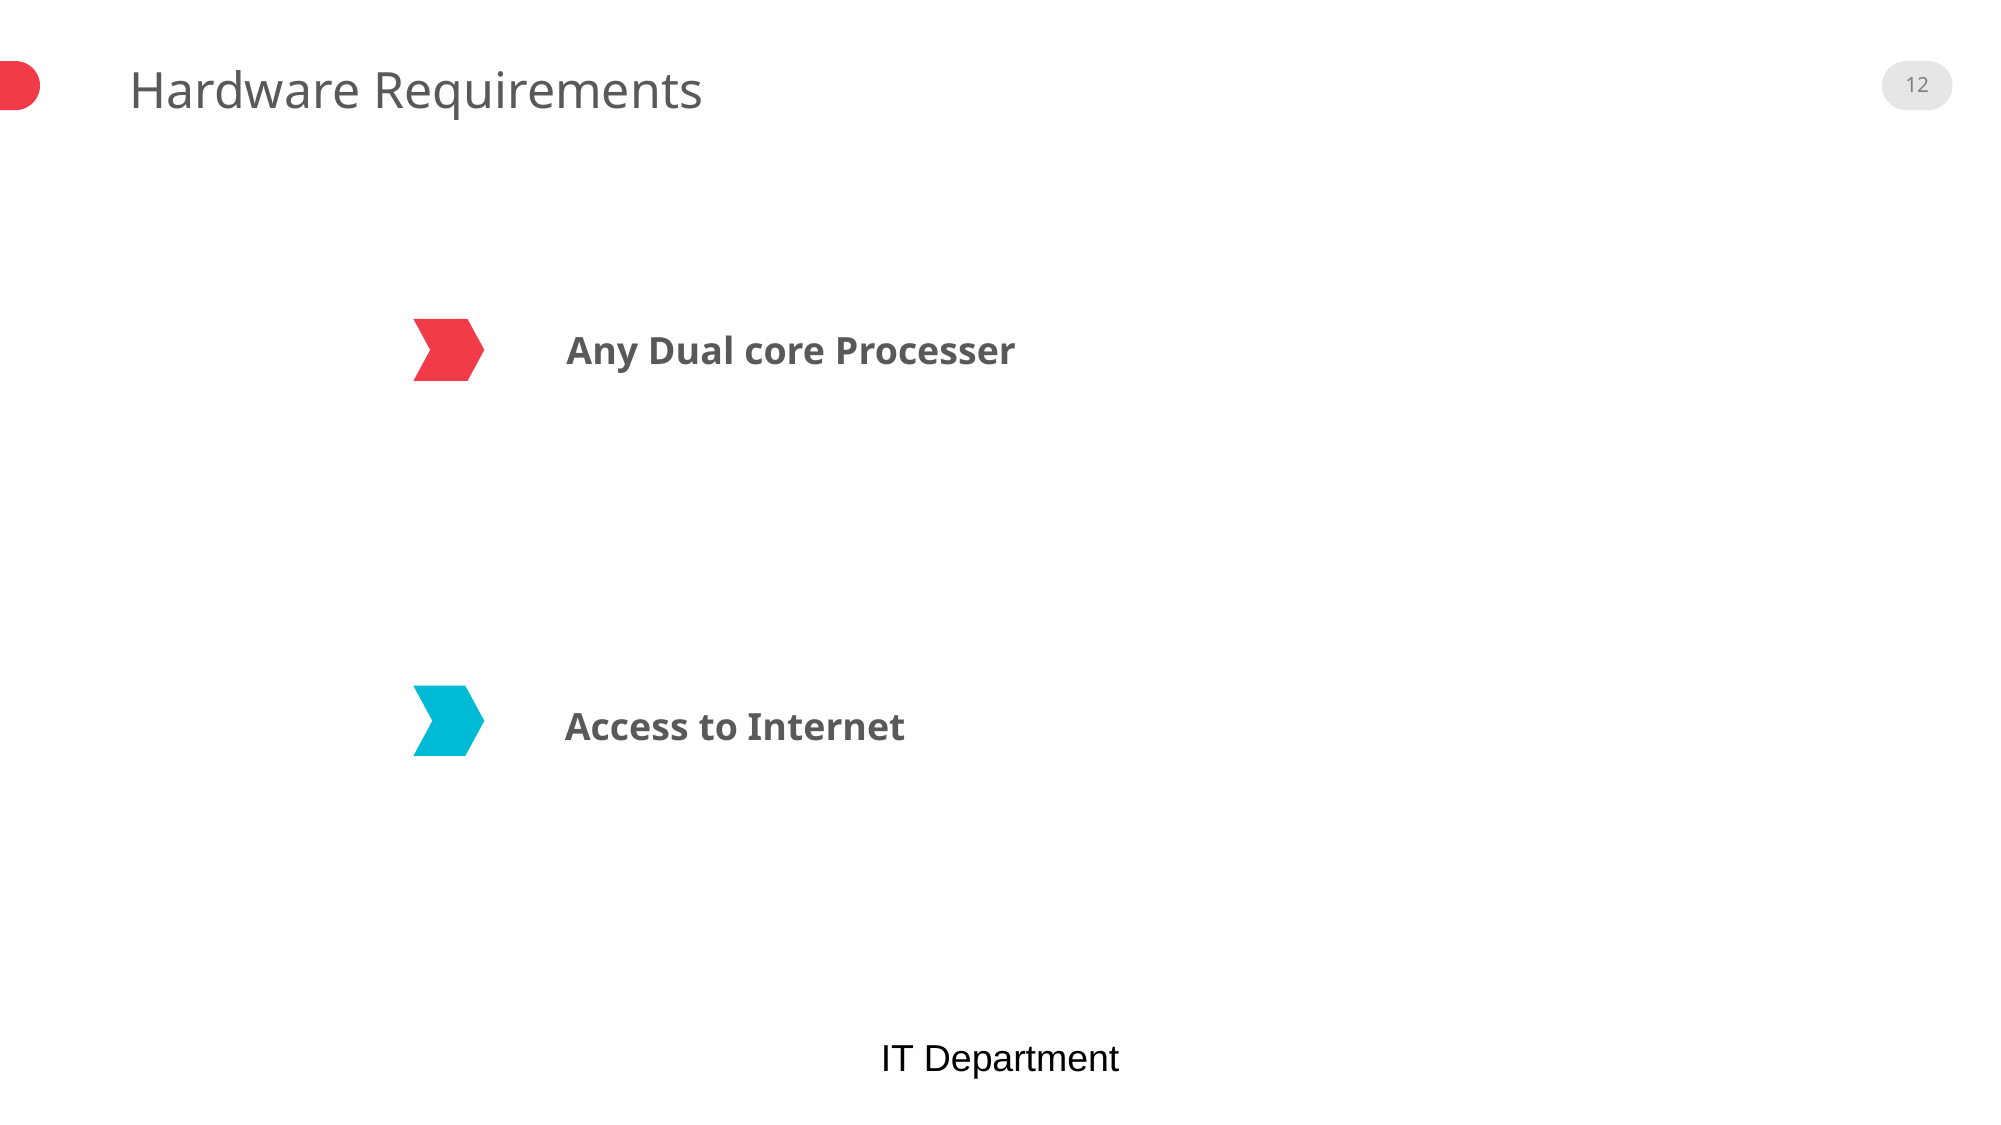

# Hardware Requirements
Any Dual core Processer
Access to Internet
IT Department